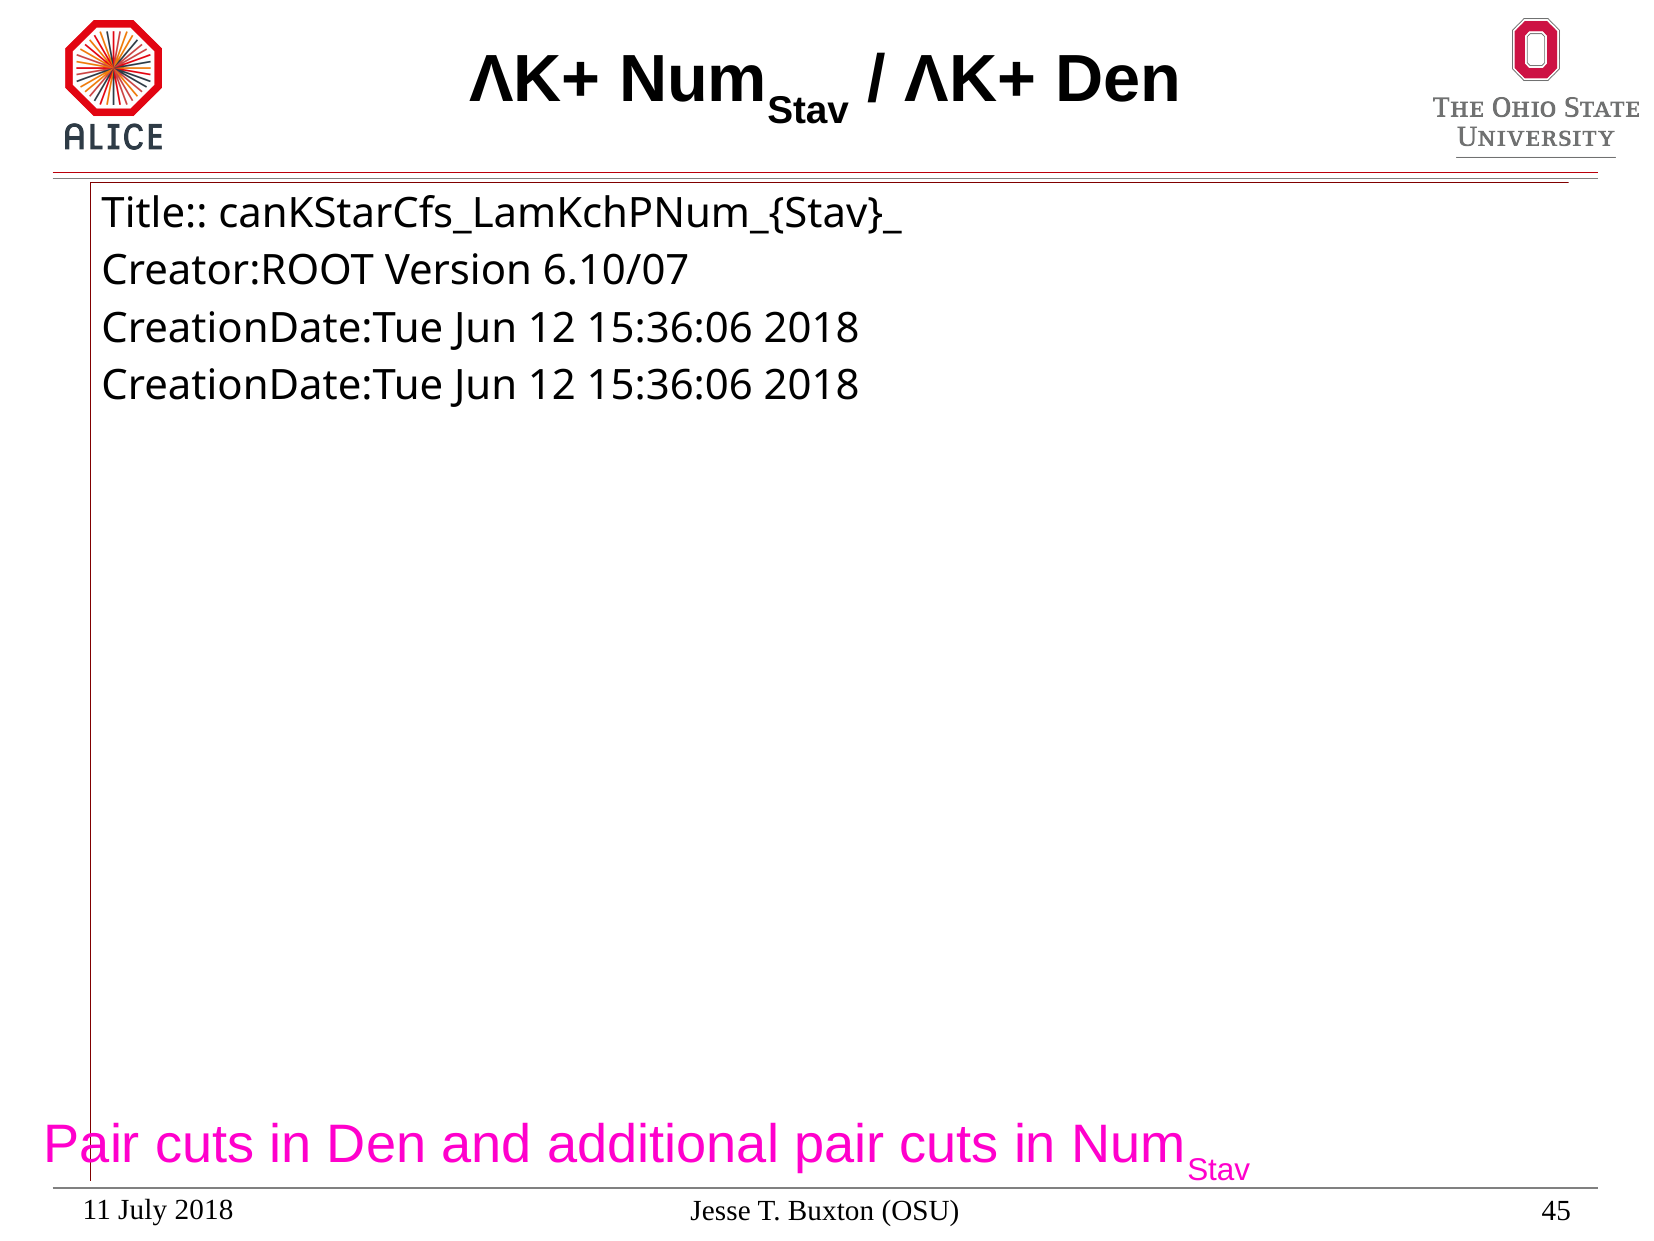

# ΛK+ NumStav / ΛK+ Den
Pair cuts in Den and additional pair cuts in NumStav
11 July 2018
Jesse T. Buxton (OSU)
45